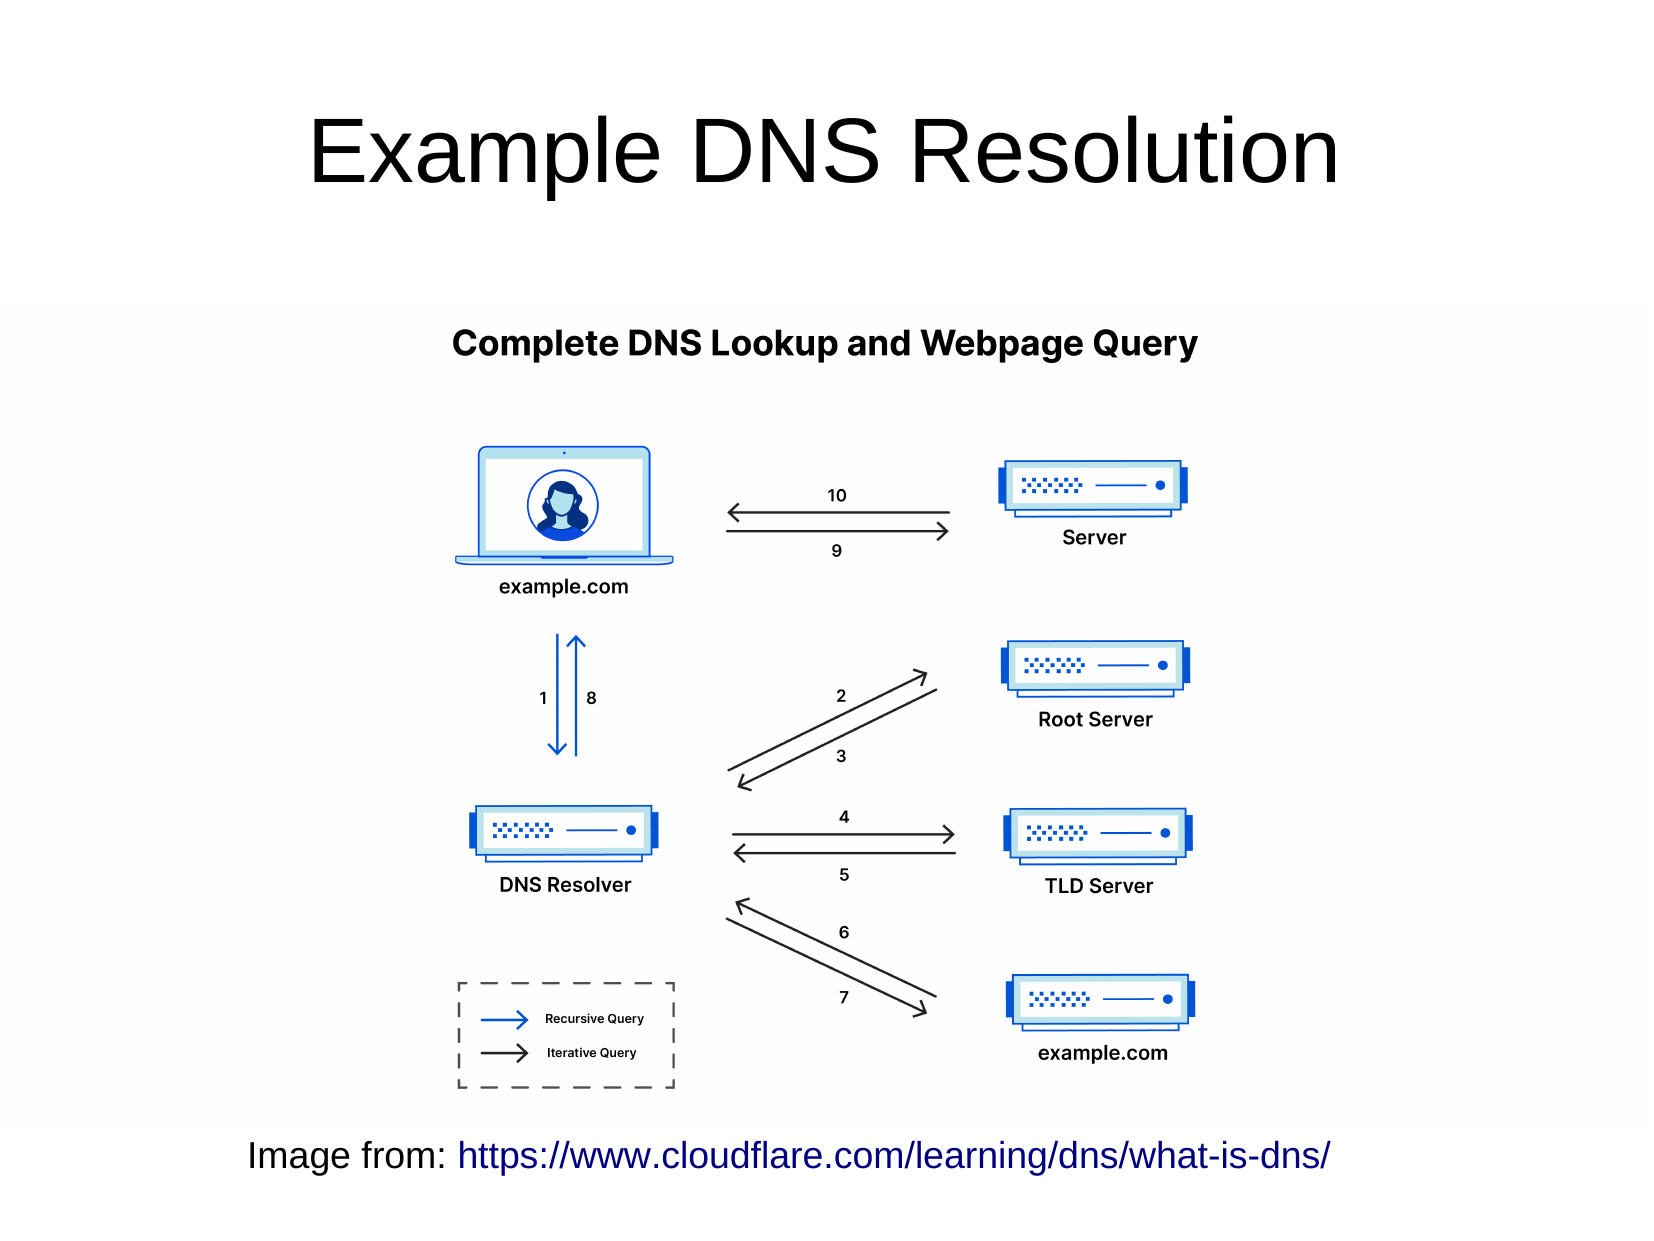

# Example DNS Resolution
Image from: https://www.cloudflare.com/learning/dns/what-is-dns/